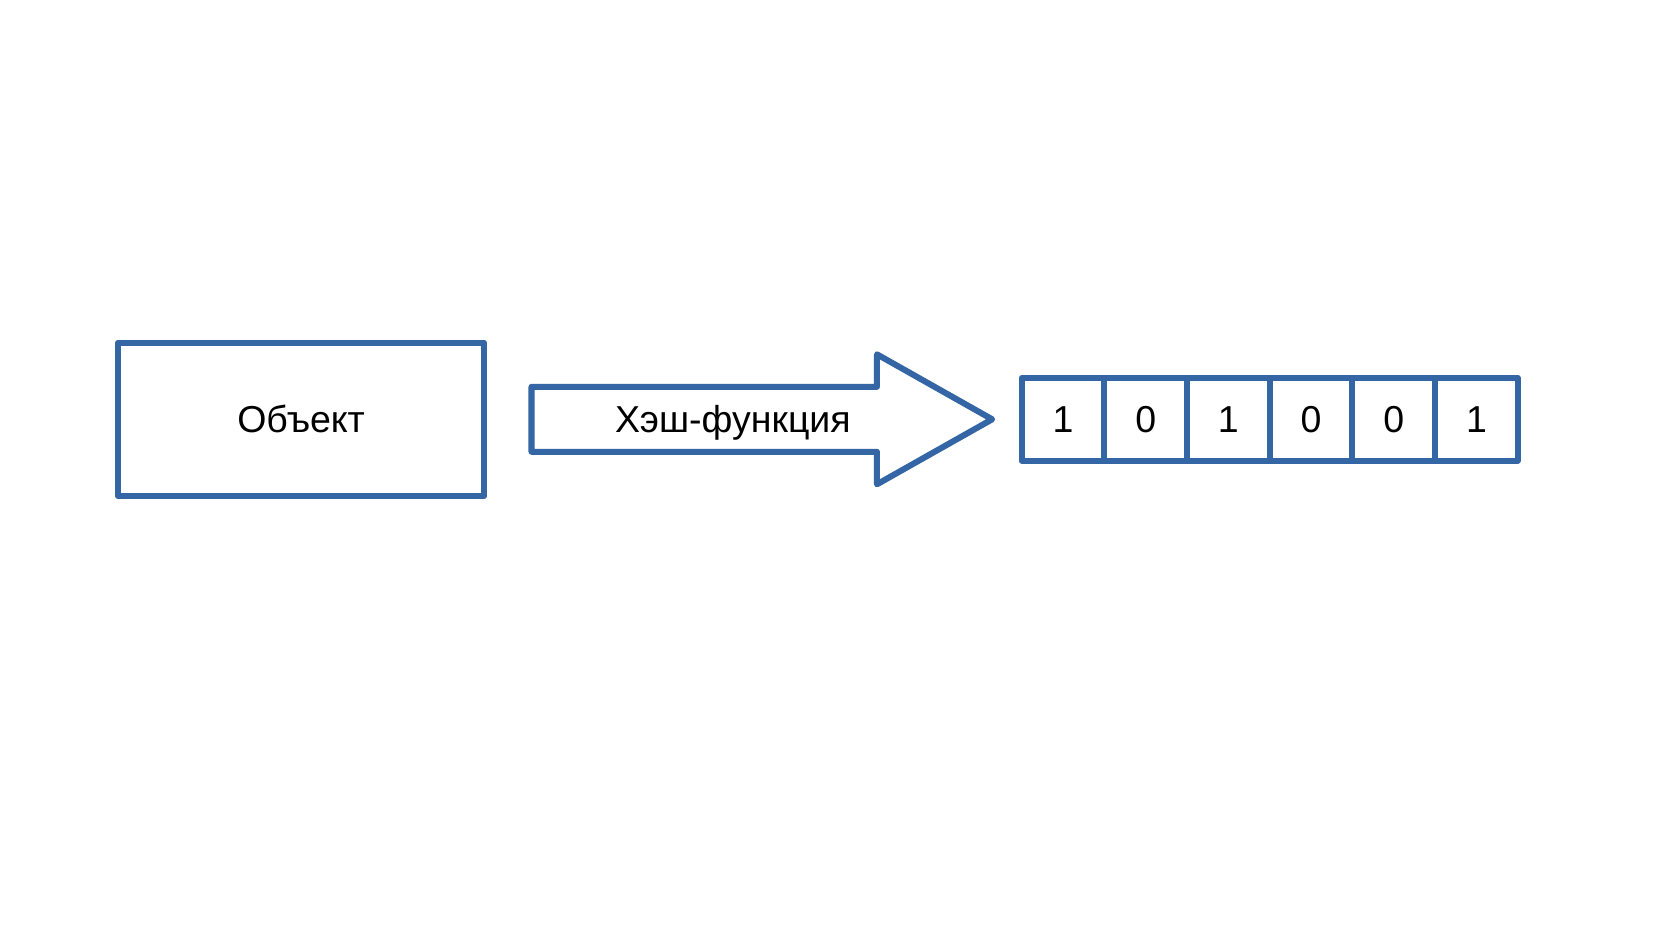

Объект
Хэш-функция
1
0
1
0
0
1